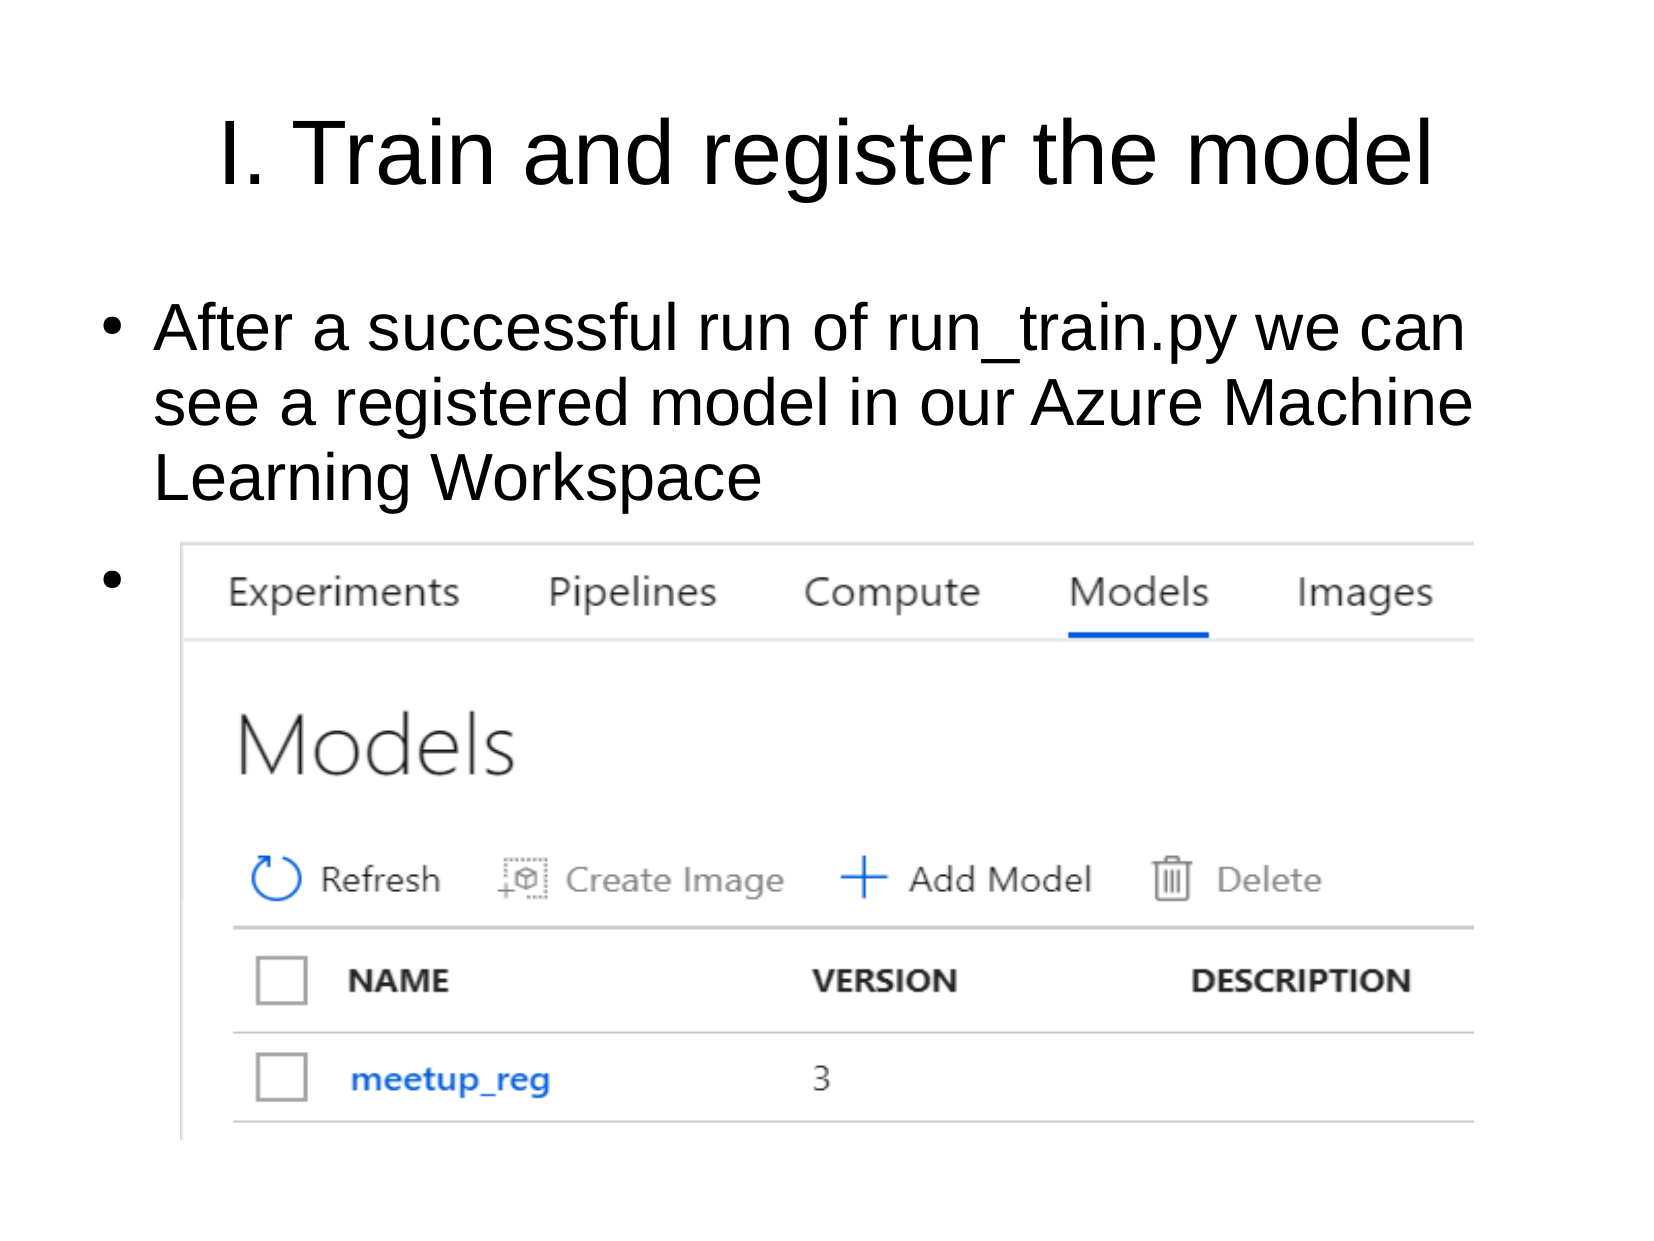

# I. Train and register the model
After a successful run of run_train.py we can see a registered model in our Azure Machine Learning Workspace